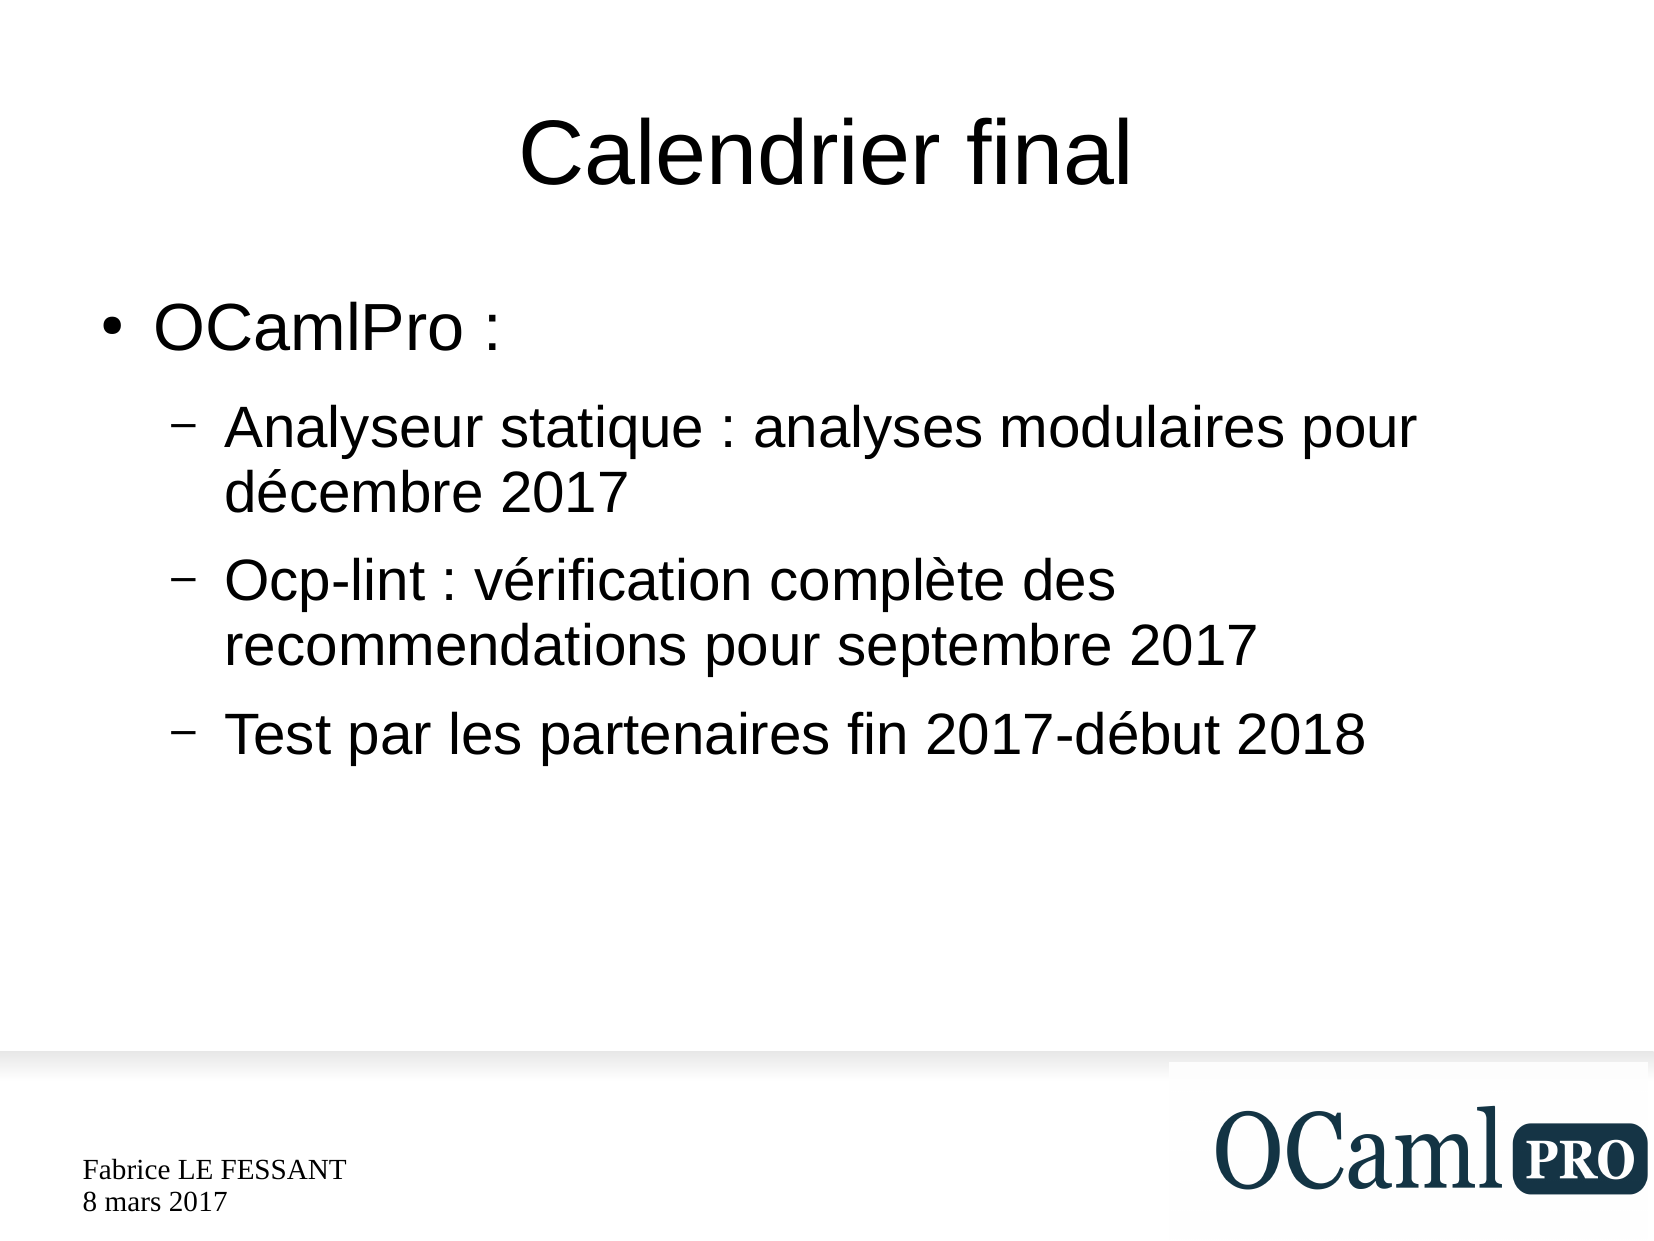

# Calendrier final
OCamlPro :
Analyseur statique : analyses modulaires pour décembre 2017
Ocp-lint : vérification complète des recommendations pour septembre 2017
Test par les partenaires fin 2017-début 2018